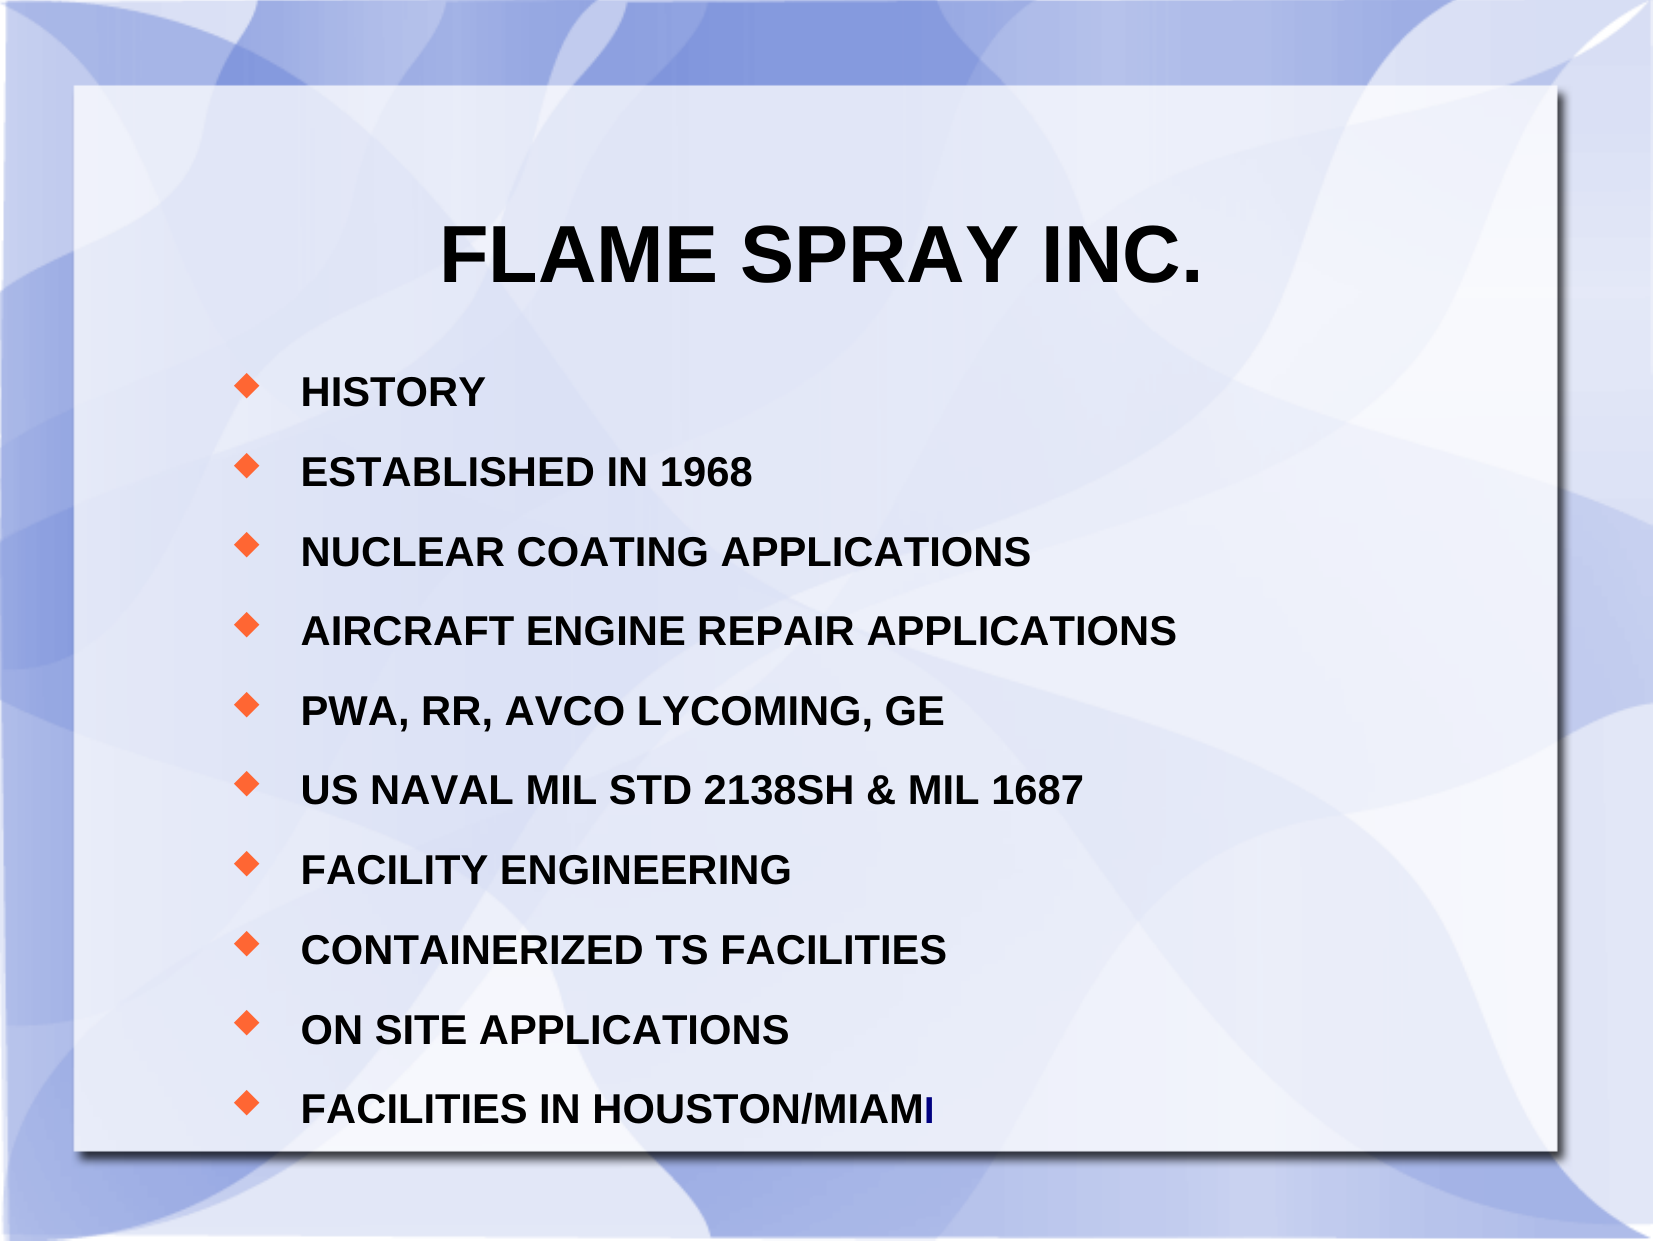

# FLAME SPRAY INC.
HISTORY
ESTABLISHED IN 1968
NUCLEAR COATING APPLICATIONS
AIRCRAFT ENGINE REPAIR APPLICATIONS
PWA, RR, AVCO LYCOMING, GE
US NAVAL MIL STD 2138SH & MIL 1687
FACILITY ENGINEERING
CONTAINERIZED TS FACILITIES
ON SITE APPLICATIONS
FACILITIES IN HOUSTON/MIAMI